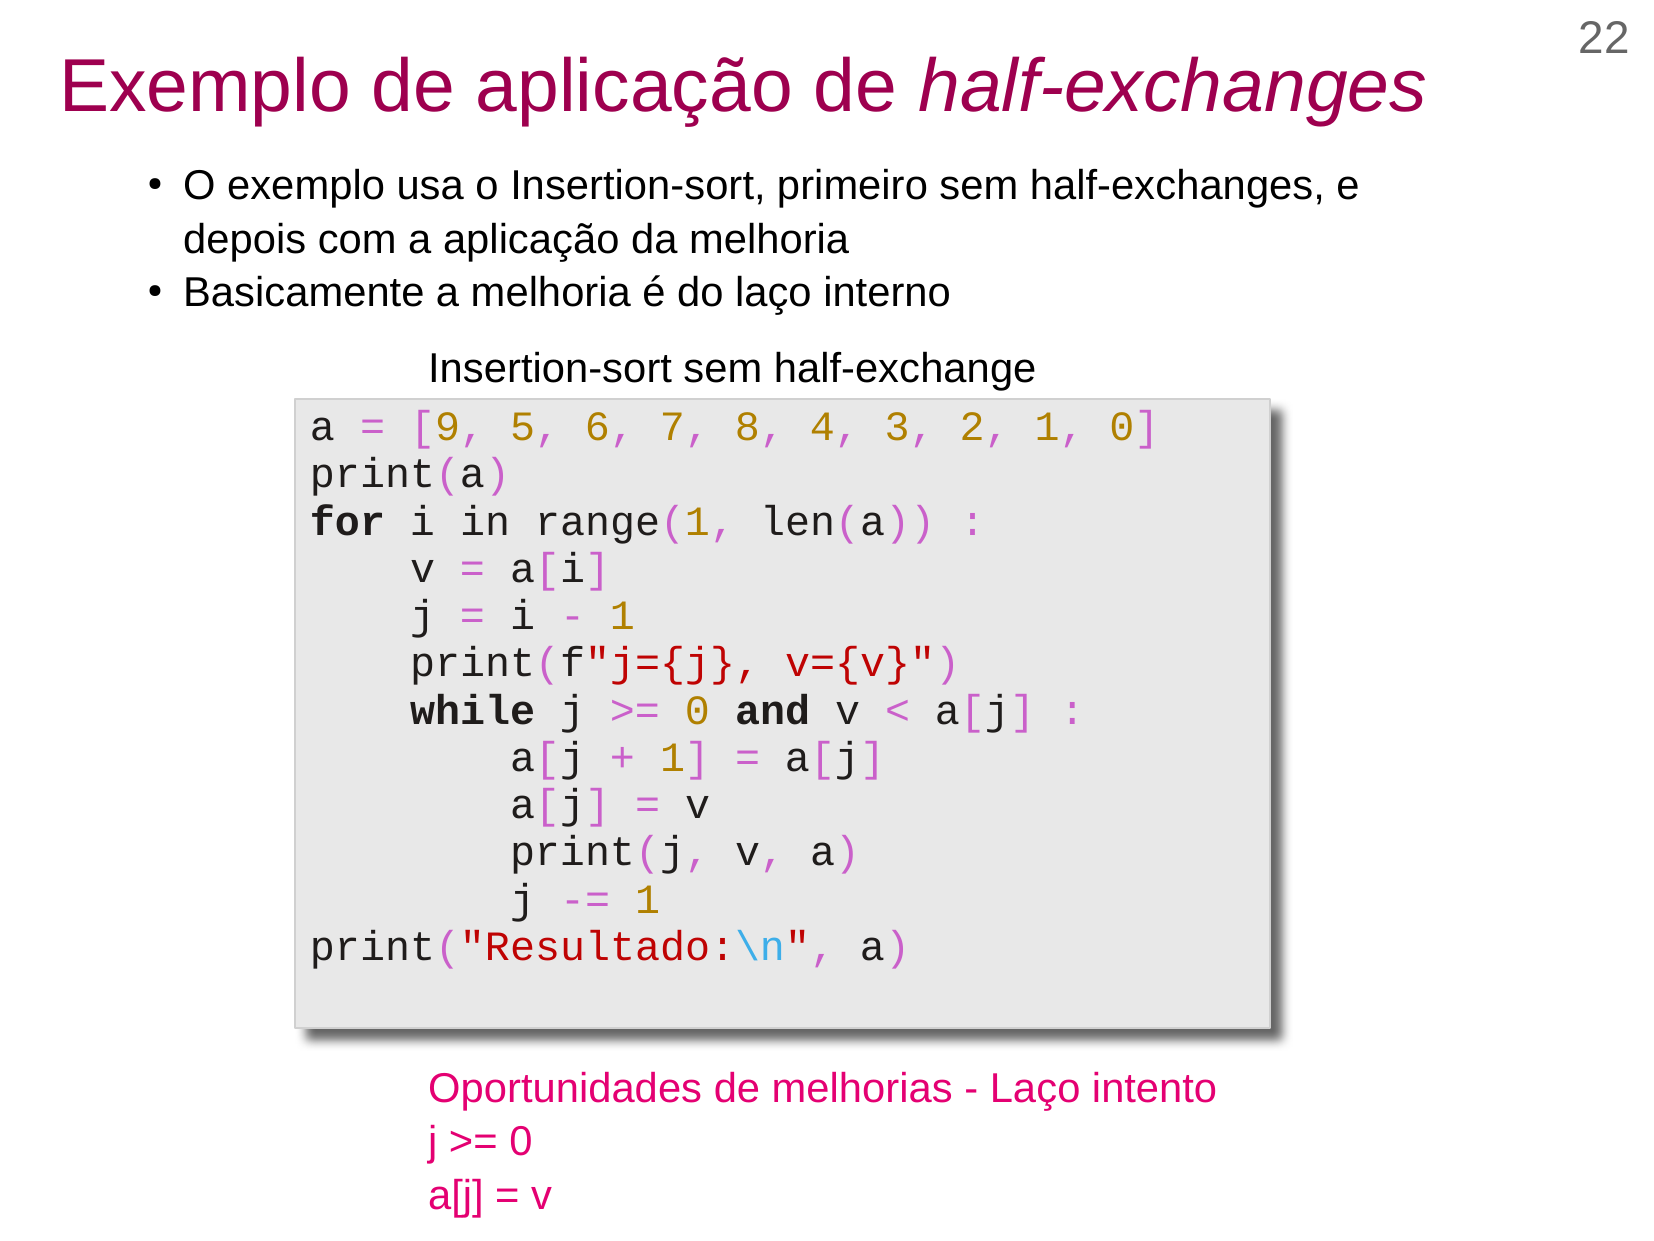

22
# Exemplo de aplicação de half-exchanges
O exemplo usa o Insertion-sort, primeiro sem half-exchanges, e depois com a aplicação da melhoria
Basicamente a melhoria é do laço interno
Insertion-sort sem half-exchange
a = [9, 5, 6, 7, 8, 4, 3, 2, 1, 0]
print(a)
for i in range(1, len(a)) :
 v = a[i]
 j = i - 1
 print(f"j={j}, v={v}")
 while j >= 0 and v < a[j] :
 a[j + 1] = a[j]
 a[j] = v
 print(j, v, a)
 j -= 1
print("Resultado:\n", a)
Oportunidades de melhorias - Laço intento
j >= 0
a[j] = v